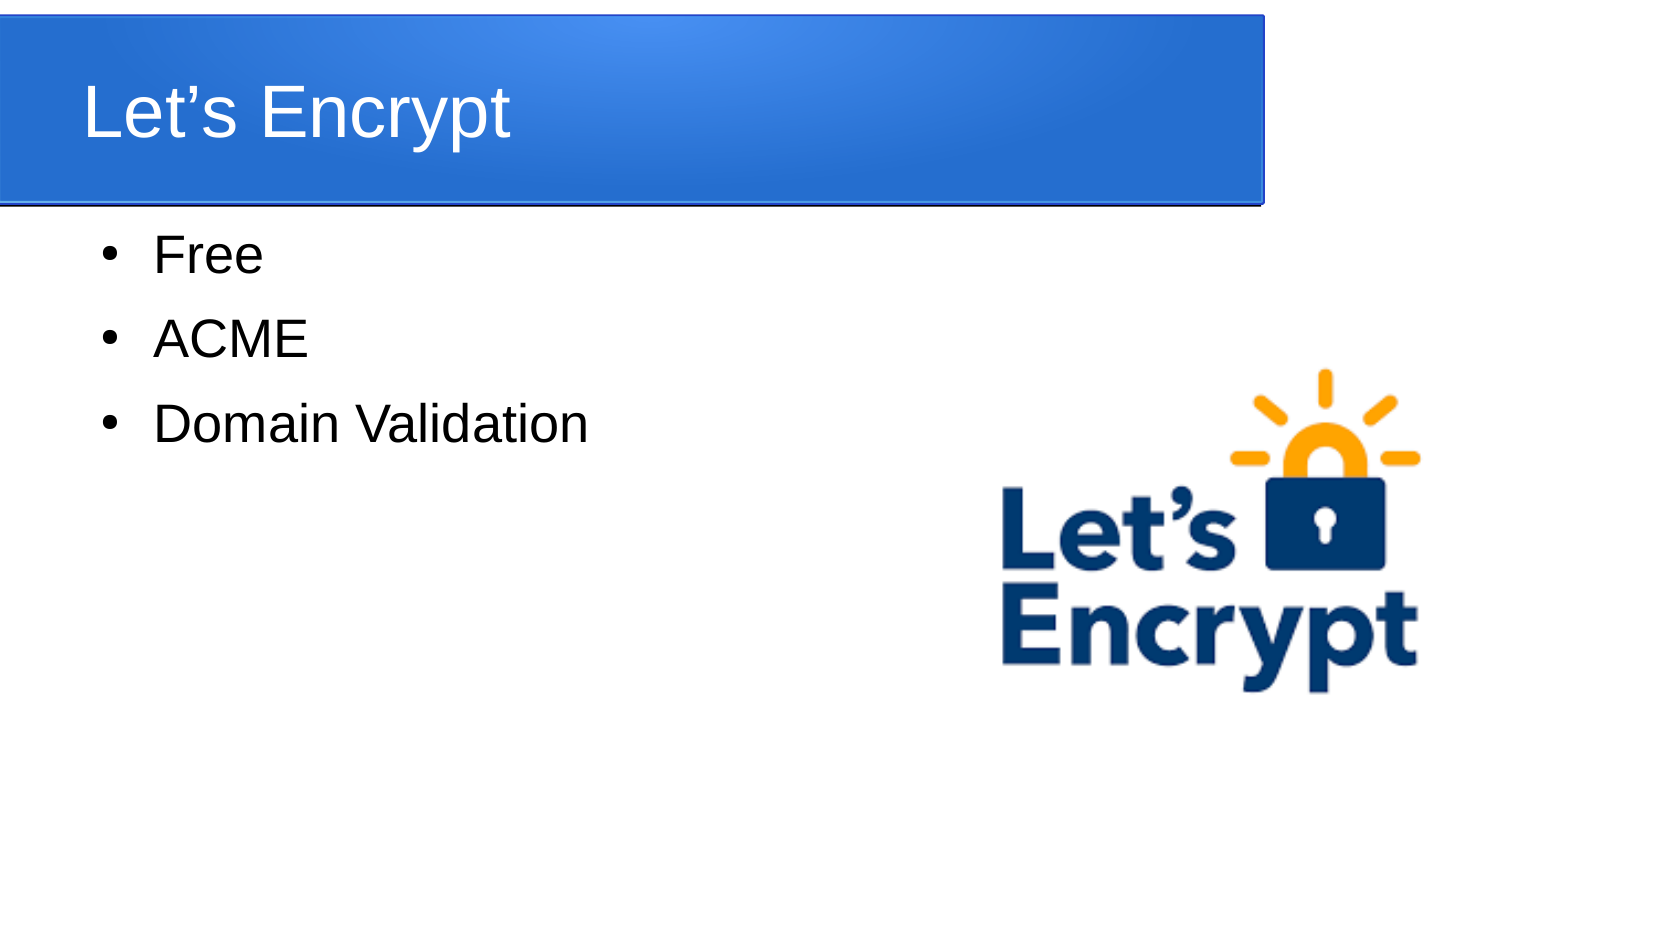

# Let’s Encrypt
Free
ACME
Domain Validation